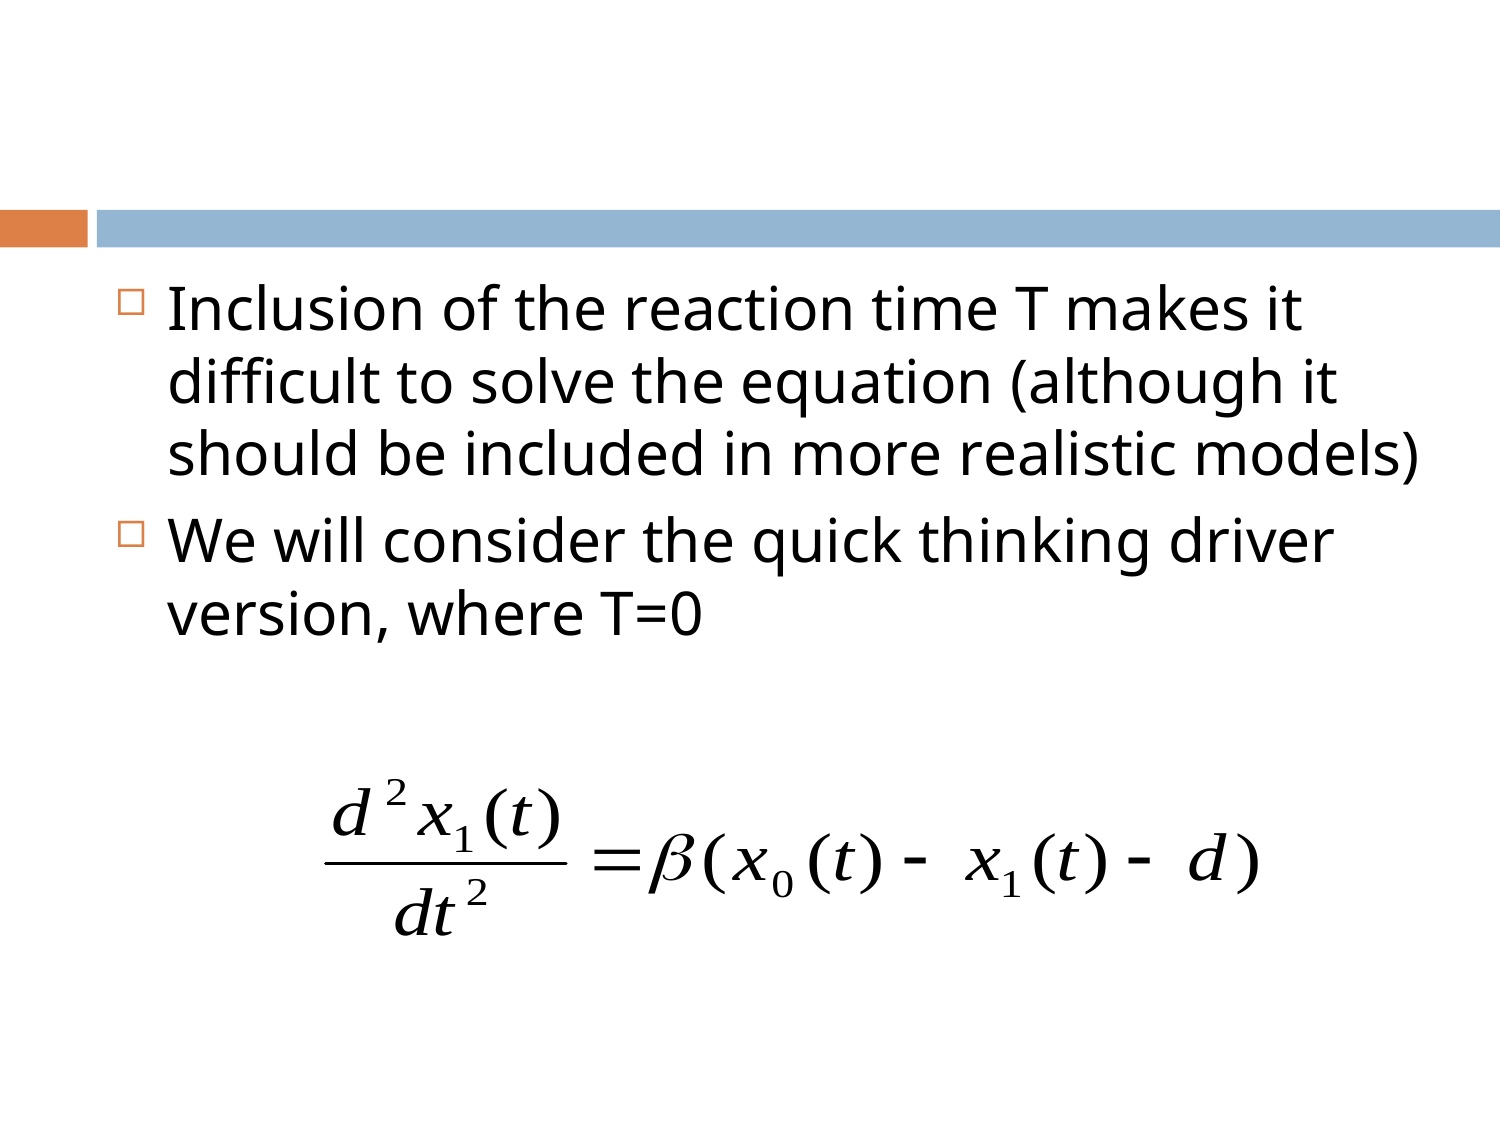

# Inclusion of the reaction time T makes it difficult to solve the equation (although it should be included in more realistic models)
We will consider the quick thinking driver version, where T=0